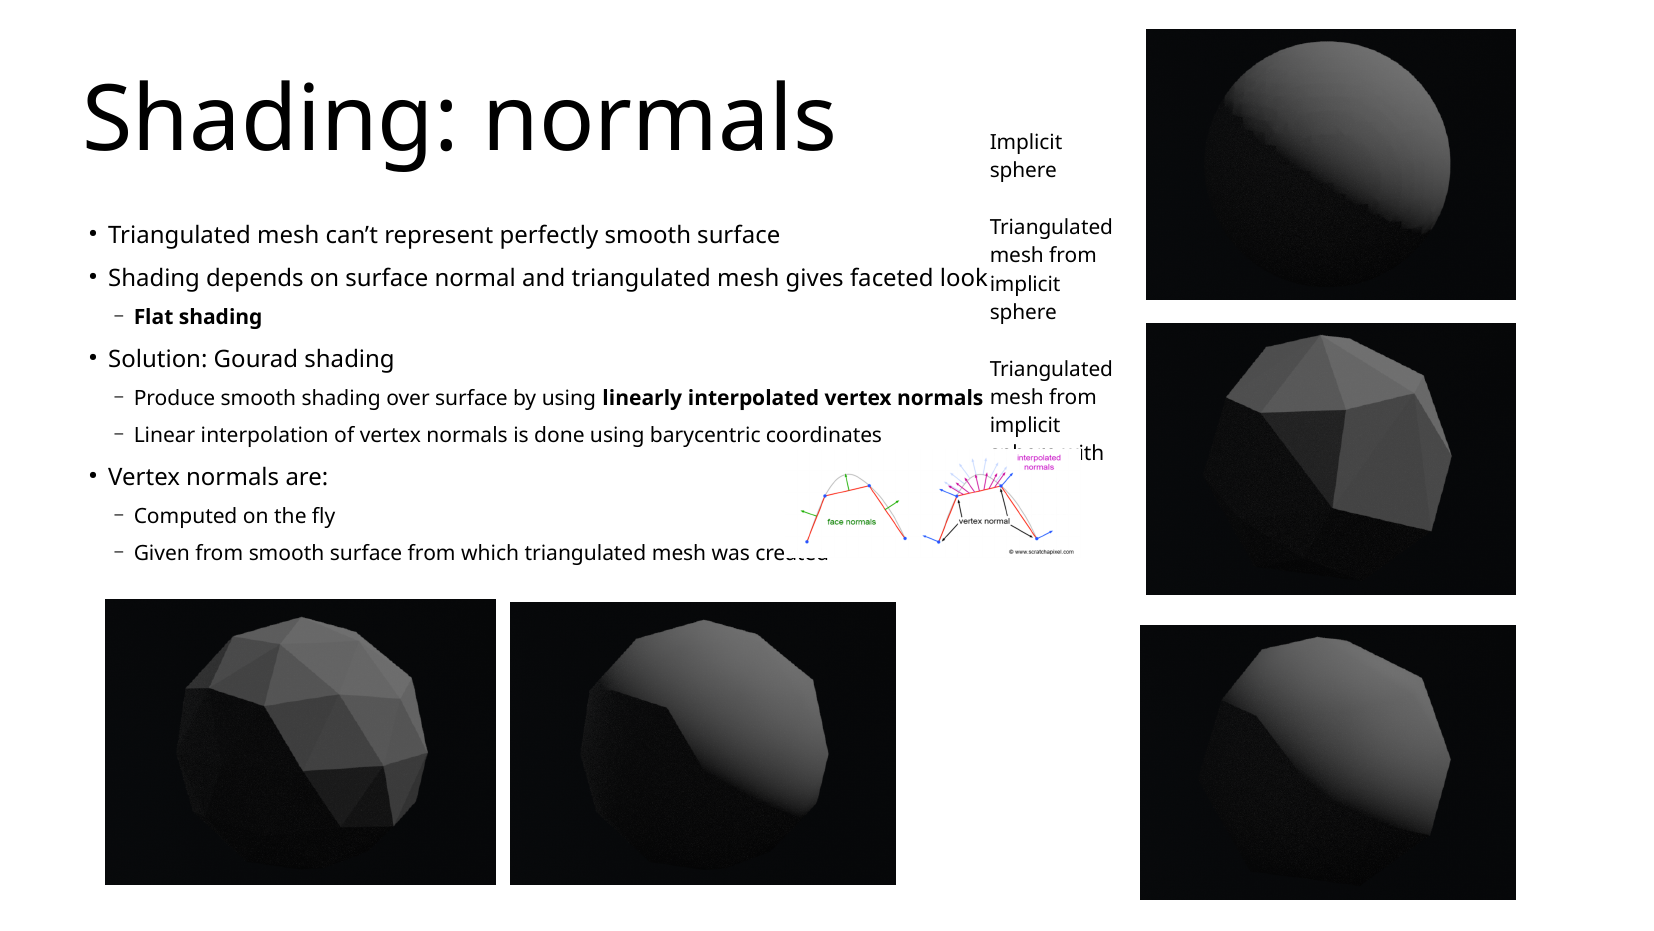

# Shading: normals
Implicit sphere
Triangulated mesh from implicit sphere
Triangulated mesh from implicit sphere with smooth shading
Triangulated mesh can’t represent perfectly smooth surface
Shading depends on surface normal and triangulated mesh gives faceted look
Flat shading
Solution: Gourad shading
Produce smooth shading over surface by using linearly interpolated vertex normals
Linear interpolation of vertex normals is done using barycentric coordinates
Vertex normals are:
Computed on the fly
Given from smooth surface from which triangulated mesh was created